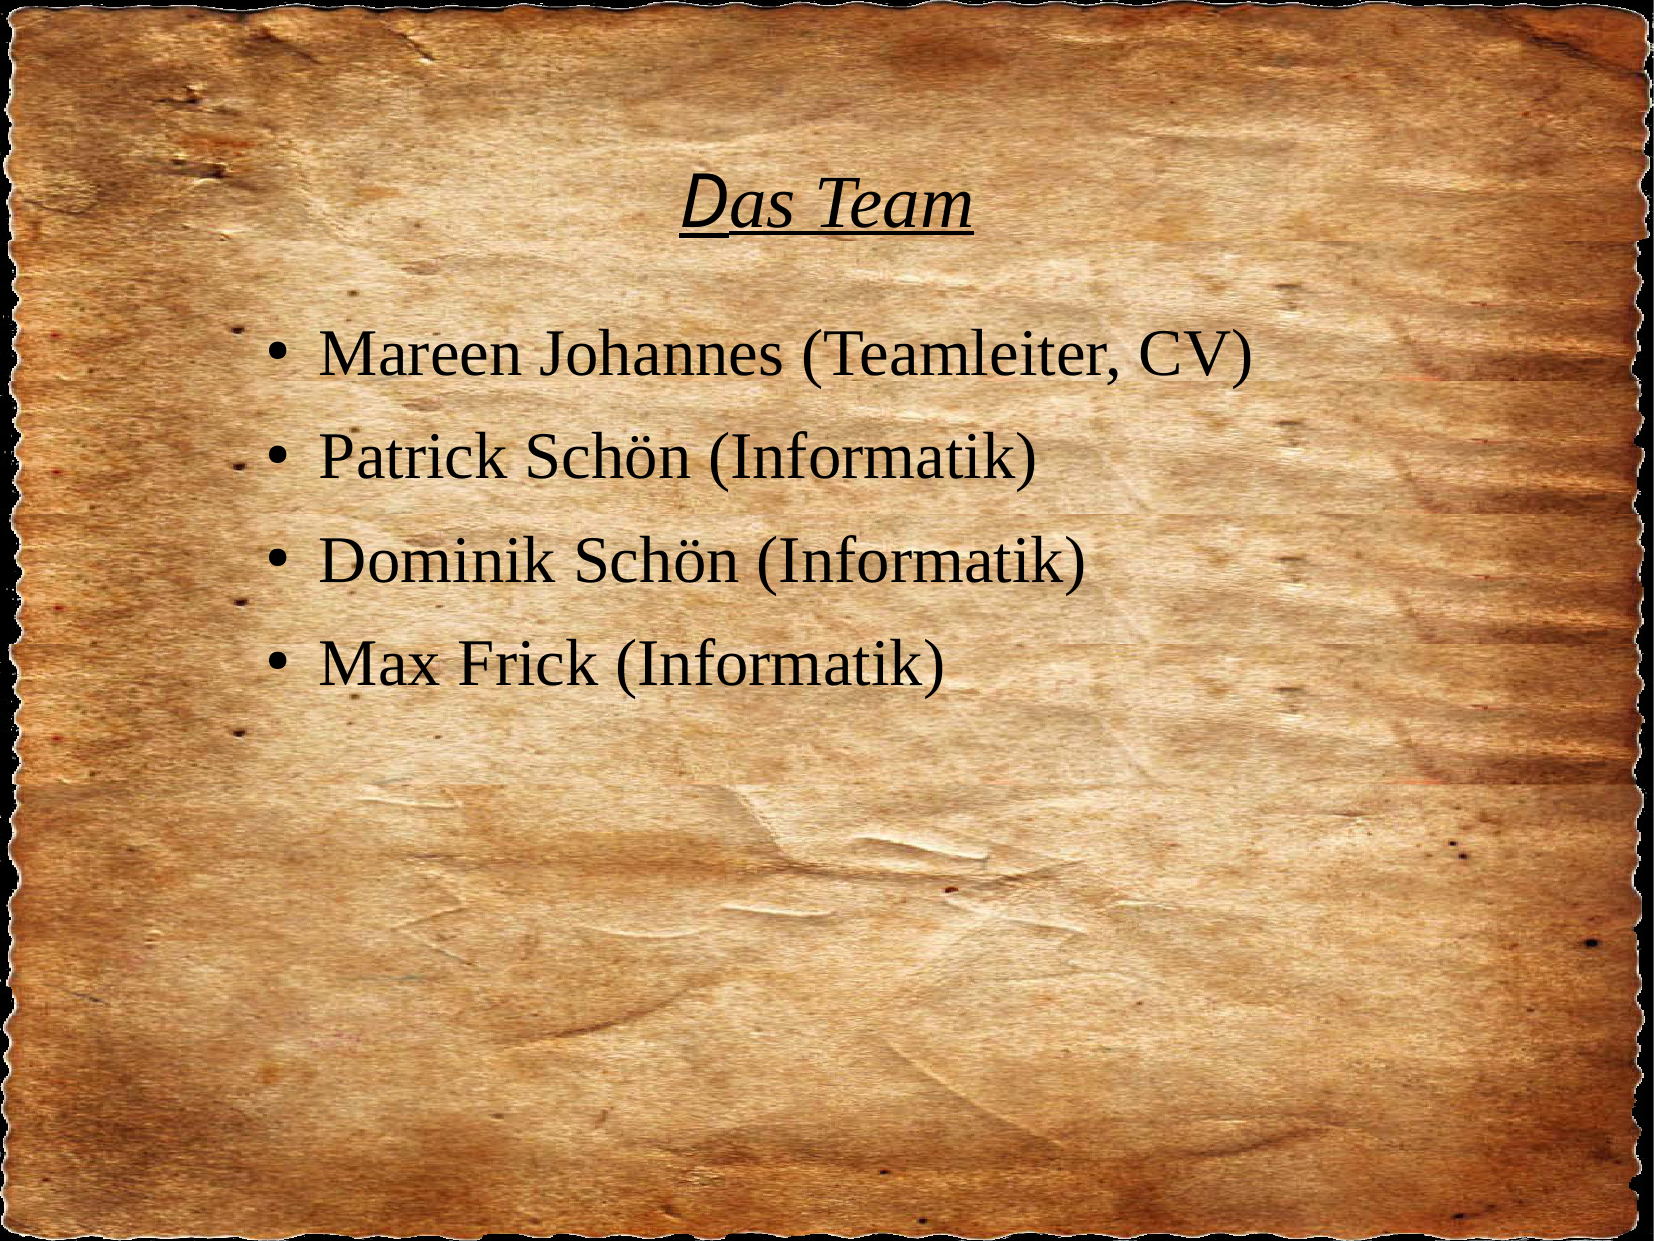

# Das Team
Mareen Johannes (Teamleiter, CV)
Patrick Schön (Informatik)
Dominik Schön (Informatik)
Max Frick (Informatik)